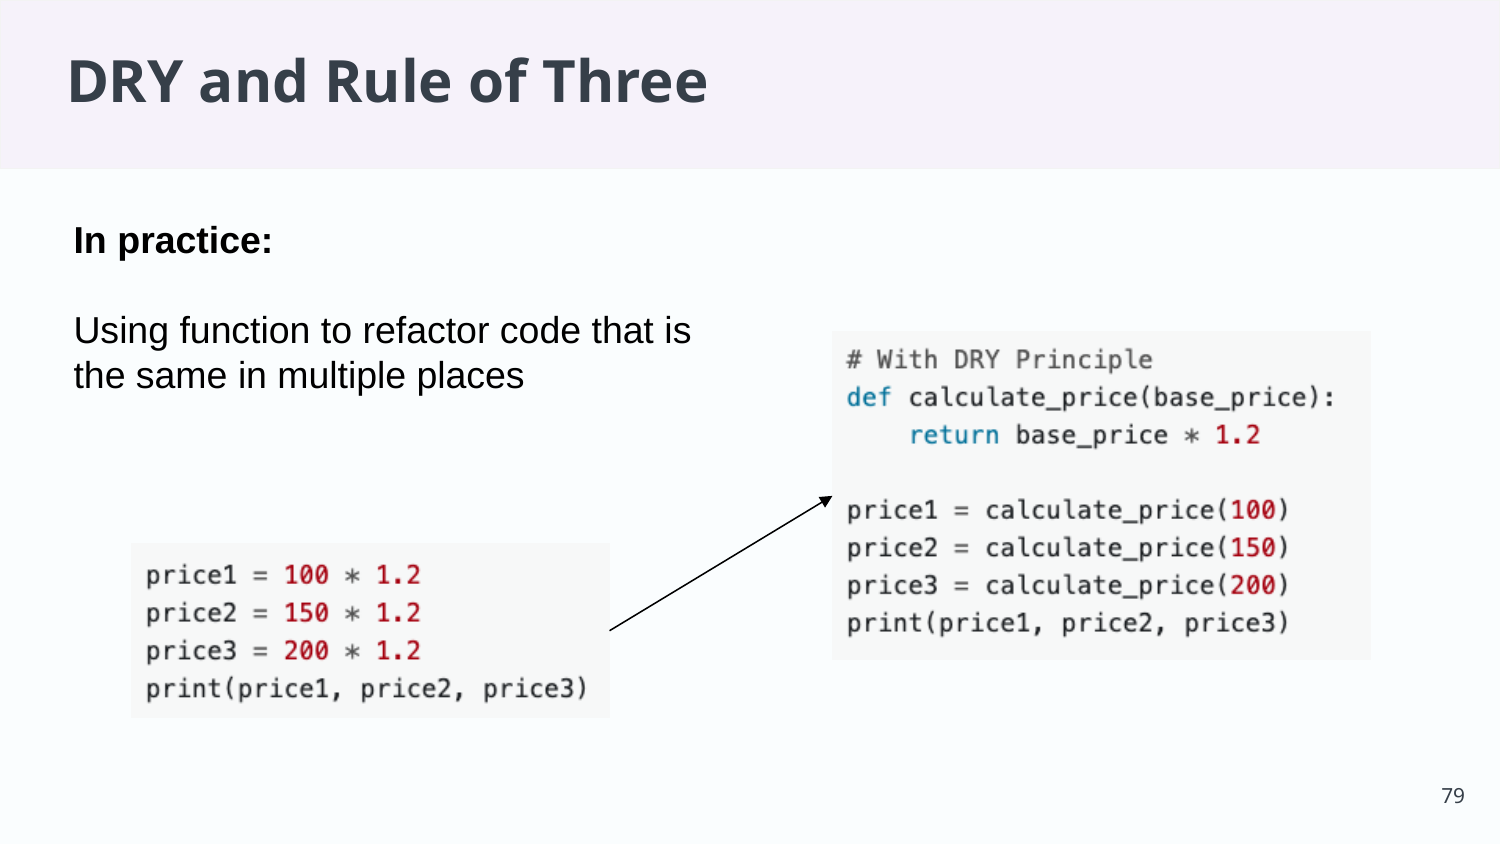

# DRY and Rule of Three
In practice:
Using function to refactor code that is the same in multiple places